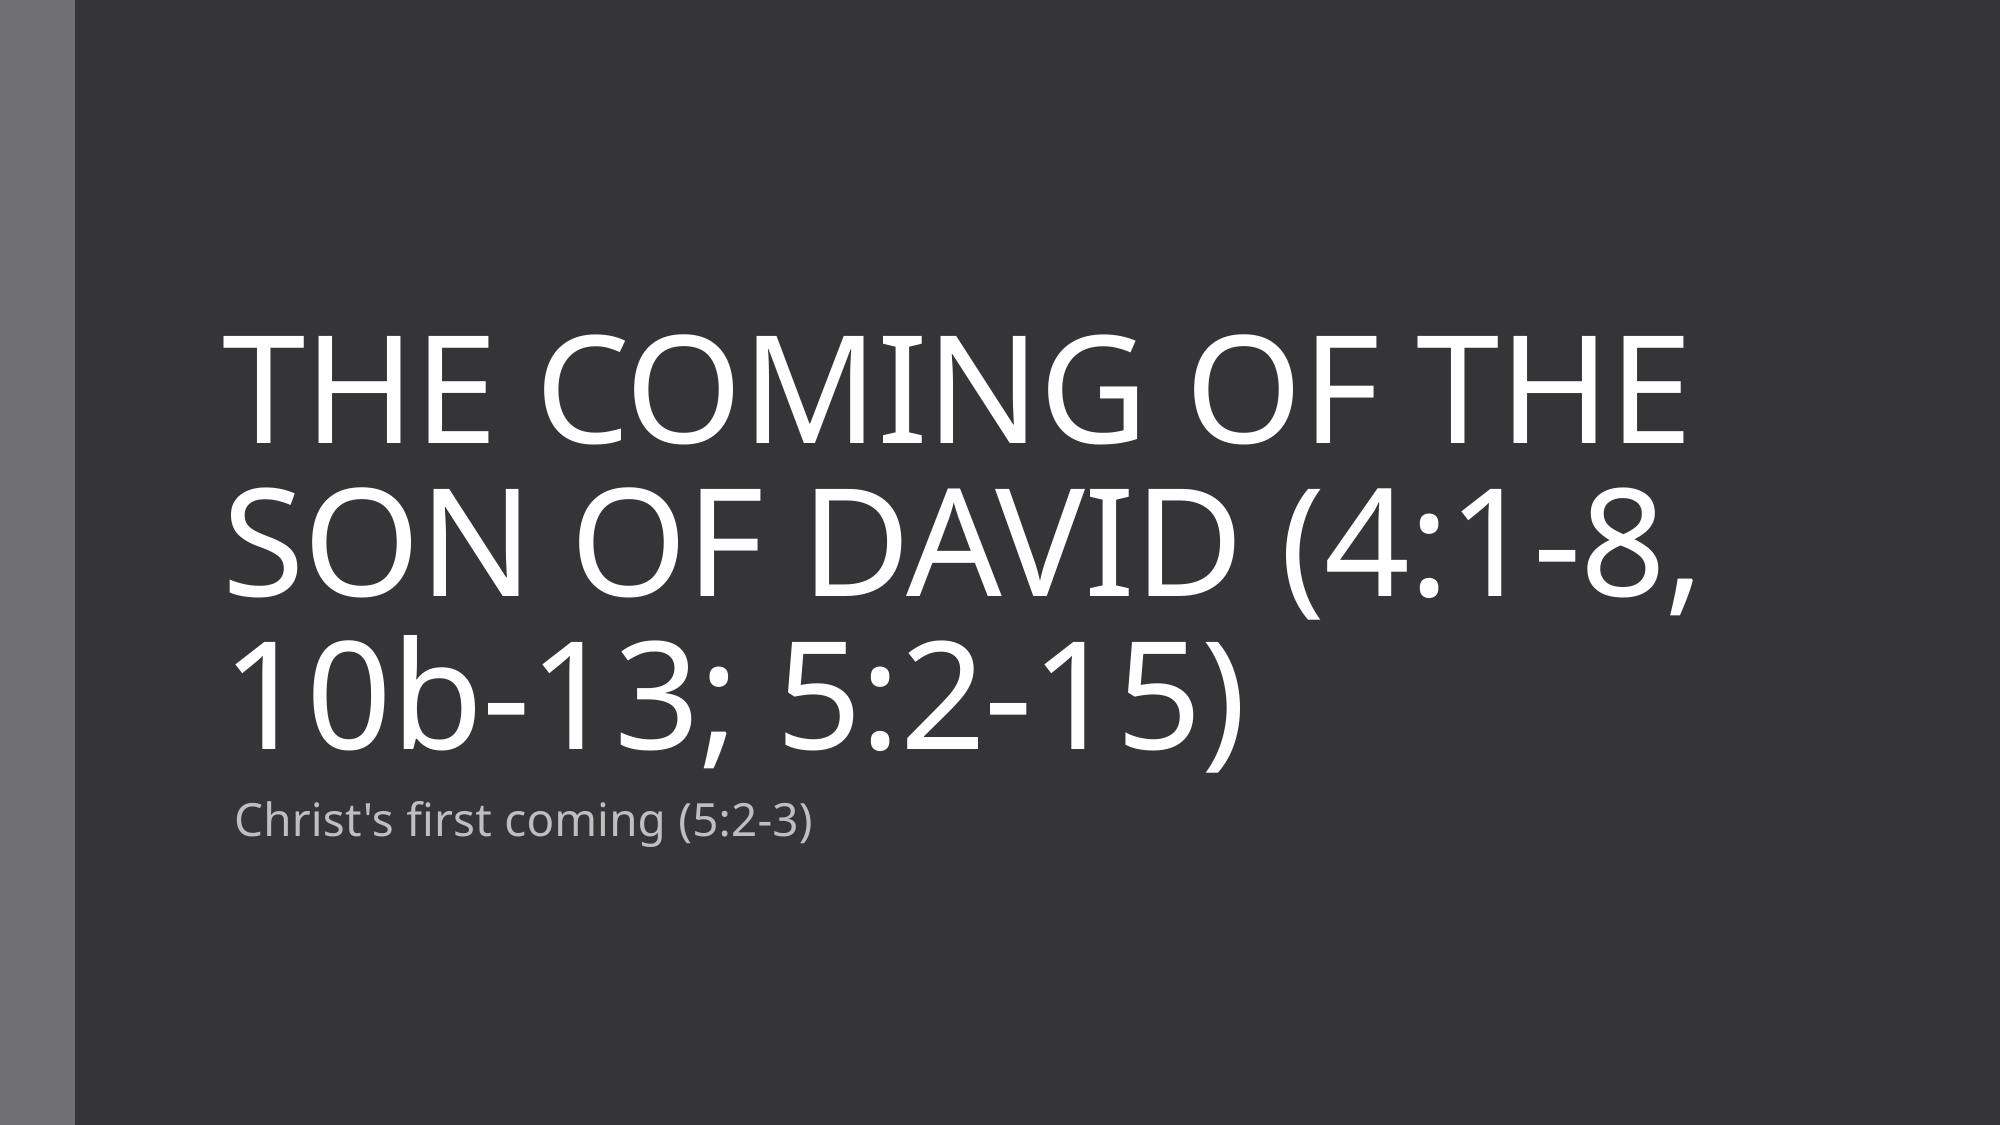

# THE COMING OF THE SON OF DAVID (4:1-8, 10b-13; 5:2-15)
 Christ's first coming (5:2-3)